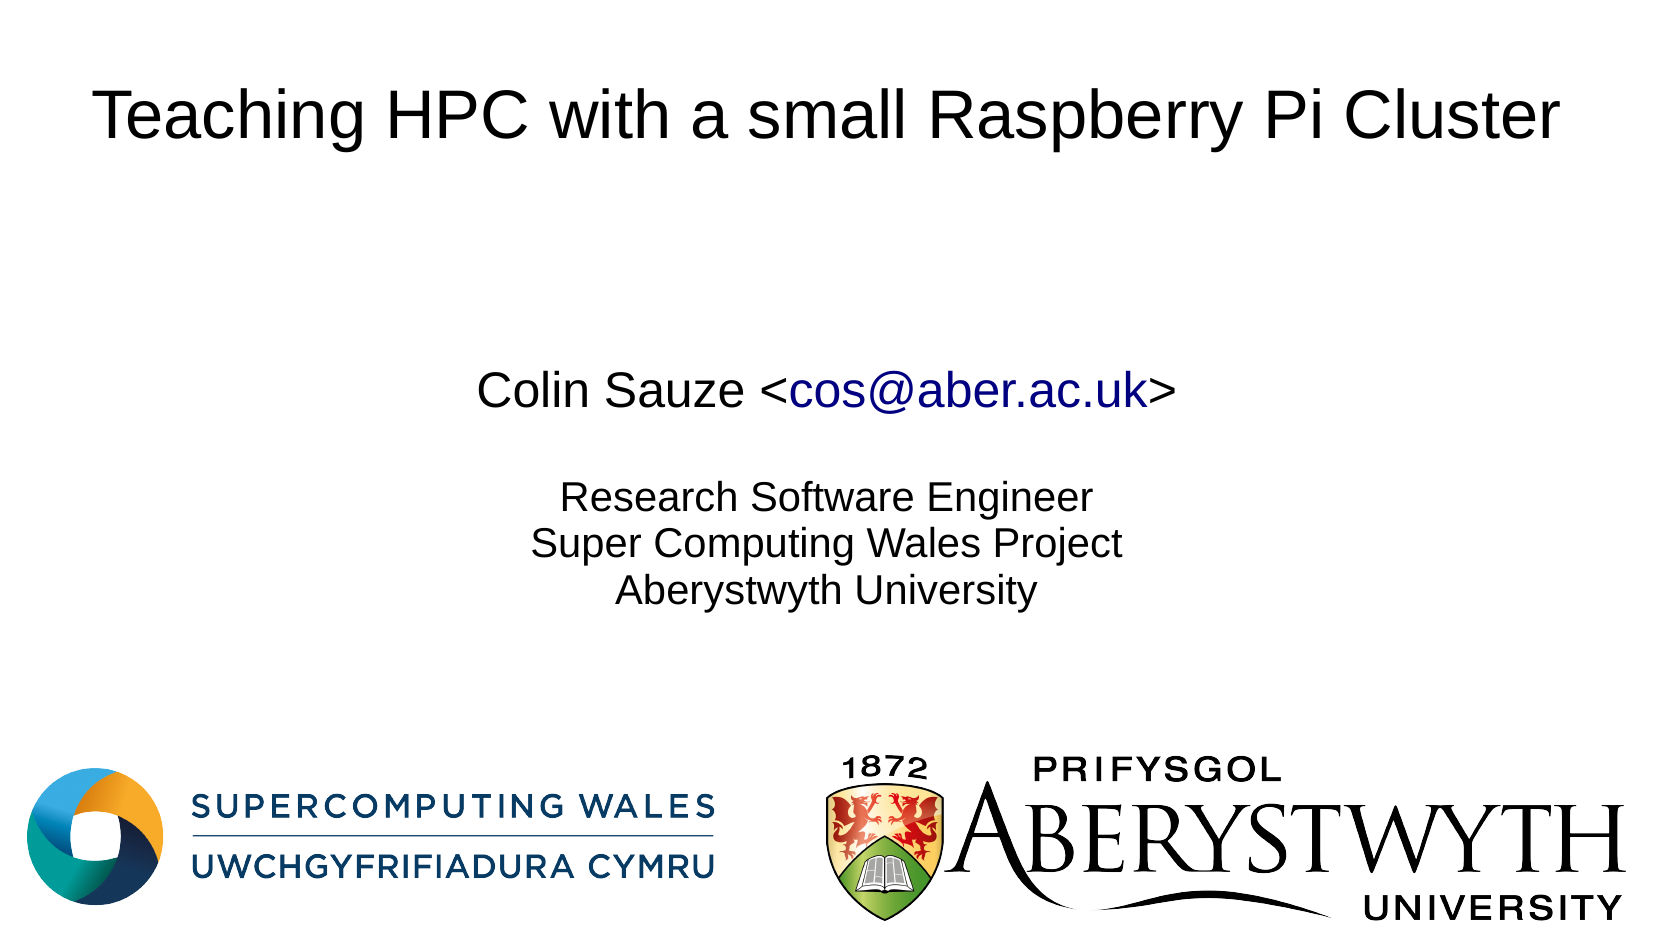

# Teaching HPC with a small Raspberry Pi Cluster
Colin Sauze <cos@aber.ac.uk>
Research Software Engineer
Super Computing Wales Project
Aberystwyth University